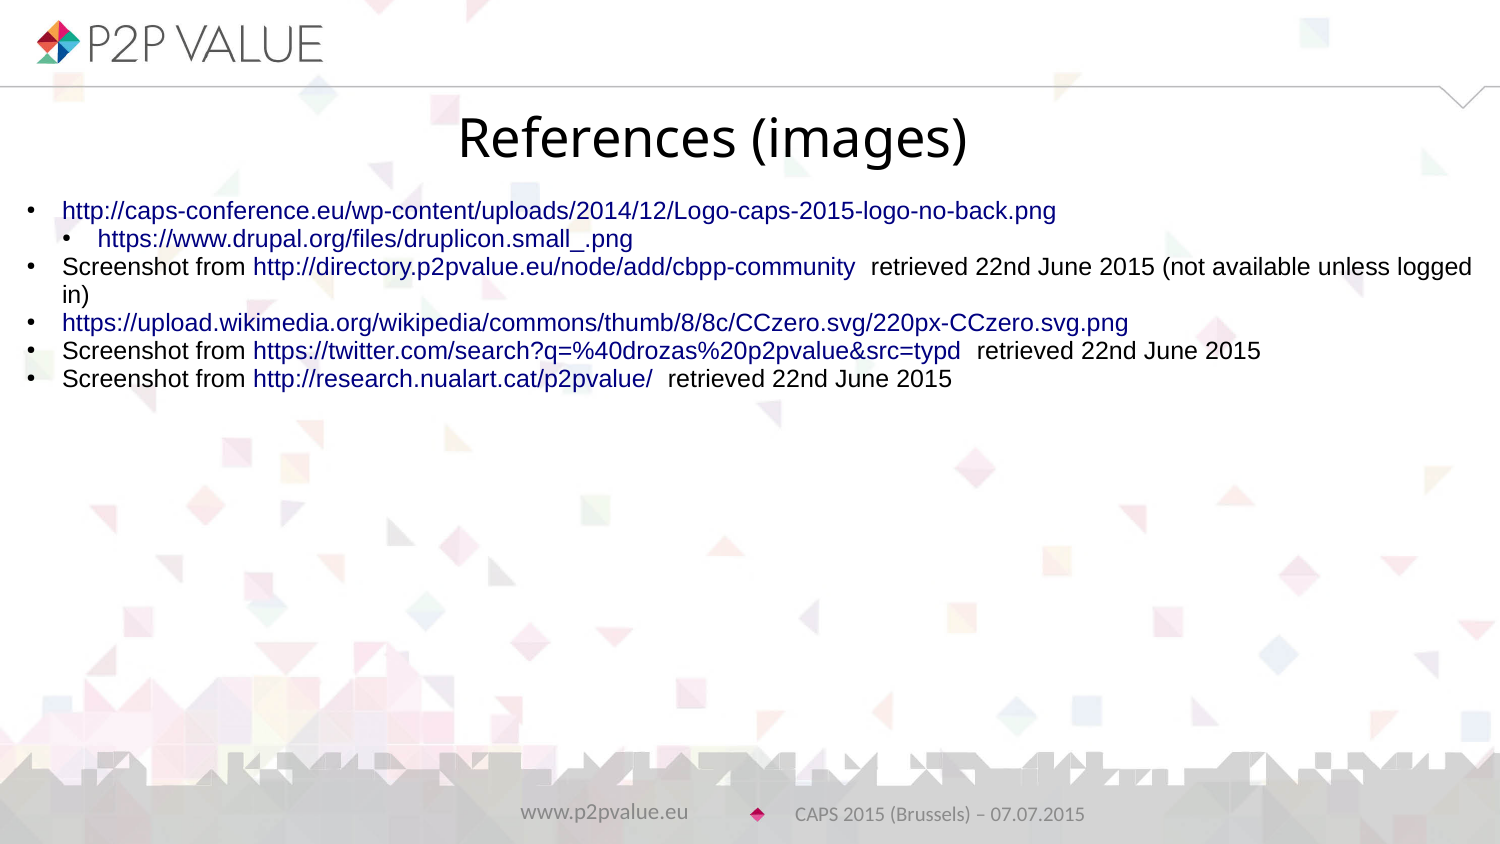

# References (images)
http://caps-conference.eu/wp-content/uploads/2014/12/Logo-caps-2015-logo-no-back.png
https://www.drupal.org/files/druplicon.small_.png
Screenshot from http://directory.p2pvalue.eu/node/add/cbpp-community retrieved 22nd June 2015 (not available unless logged in)
https://upload.wikimedia.org/wikipedia/commons/thumb/8/8c/CCzero.svg/220px-CCzero.svg.png
Screenshot from https://twitter.com/search?q=%40drozas%20p2pvalue&src=typd retrieved 22nd June 2015
Screenshot from http://research.nualart.cat/p2pvalue/ retrieved 22nd June 2015
www.p2pvalue.eu
CAPS 2015 (Brussels) – 07.07.2015